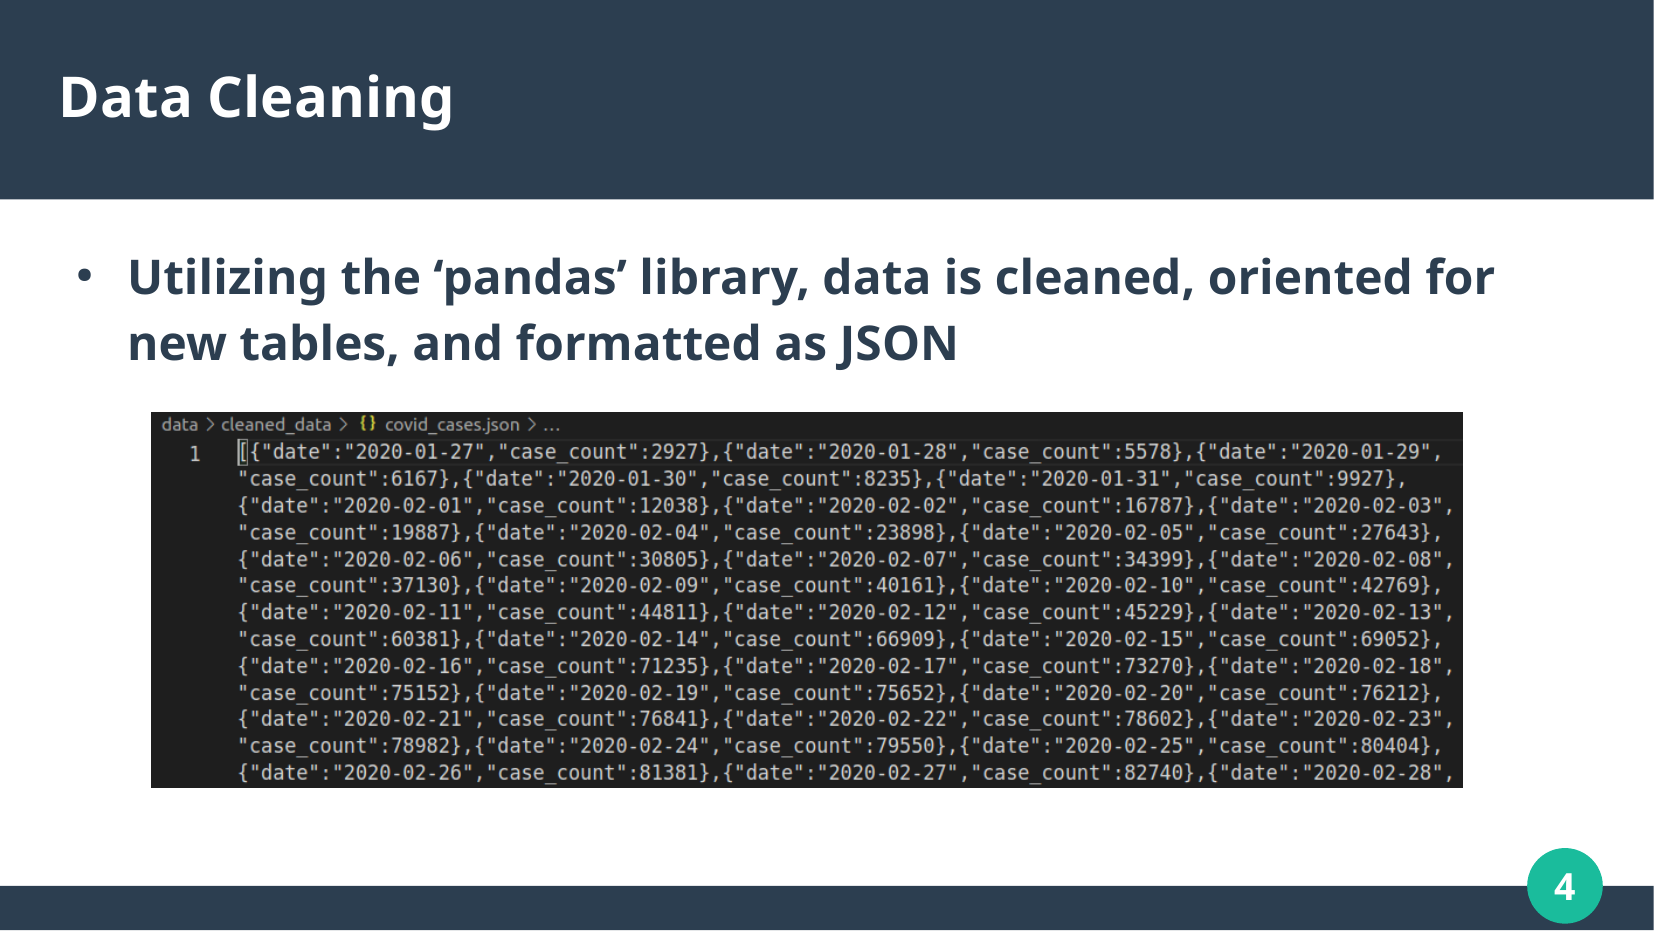

# Data Cleaning
Utilizing the ‘pandas’ library, data is cleaned, oriented for new tables, and formatted as JSON